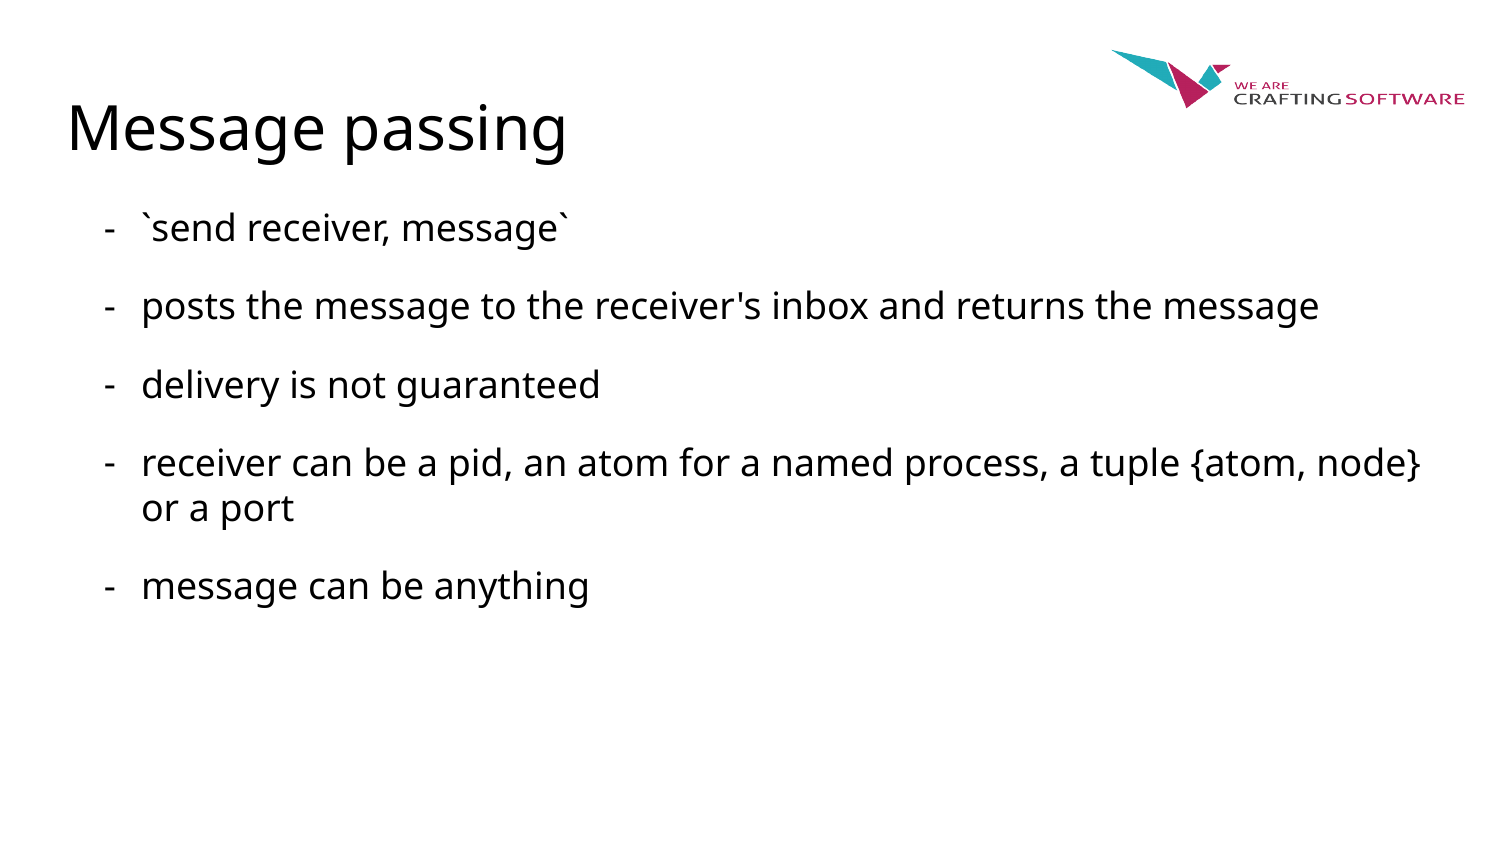

# Message passing
`send receiver, message`
posts the message to the receiver's inbox and returns the message
delivery is not guaranteed
receiver can be a pid, an atom for a named process, a tuple {atom, node} or a port
message can be anything